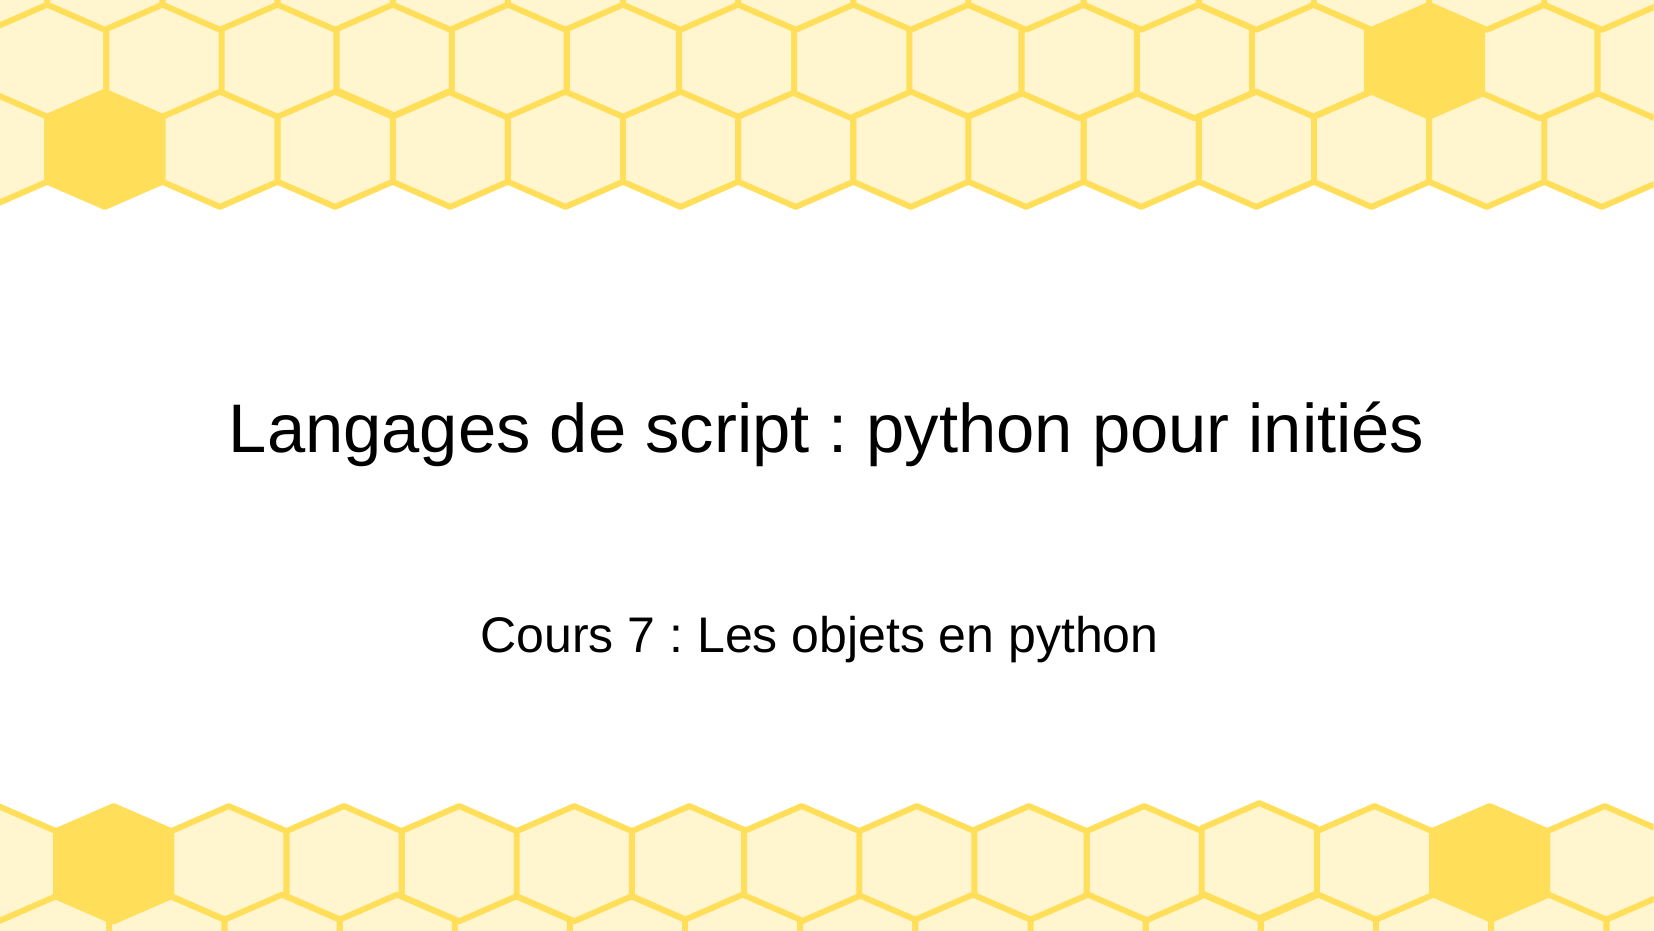

# Langages de script : python pour initiés
Cours 7 : Les objets en python